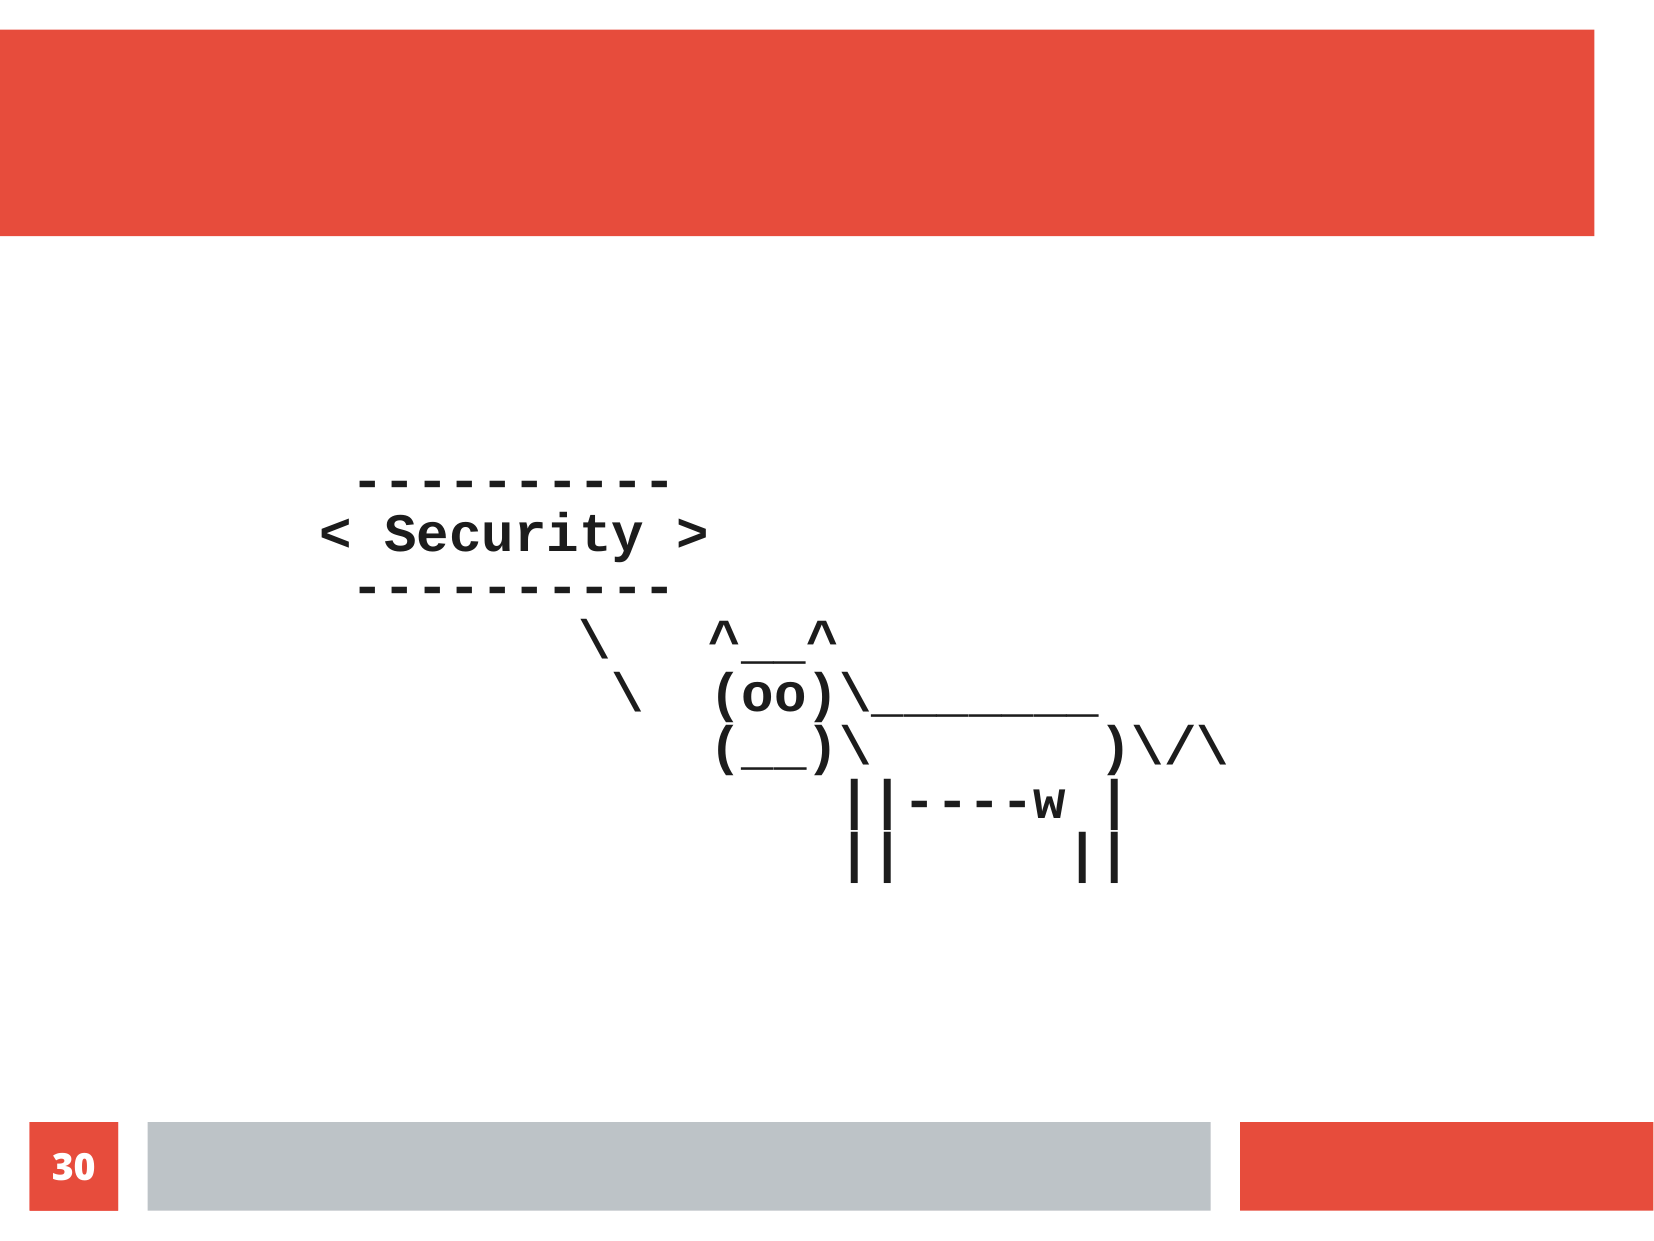

#
 ----------
 < Security >
 ----------
 \ ^__^
 \ (oo)\_______
 (__)\ )\/\
 ||----w |
 || ||
30